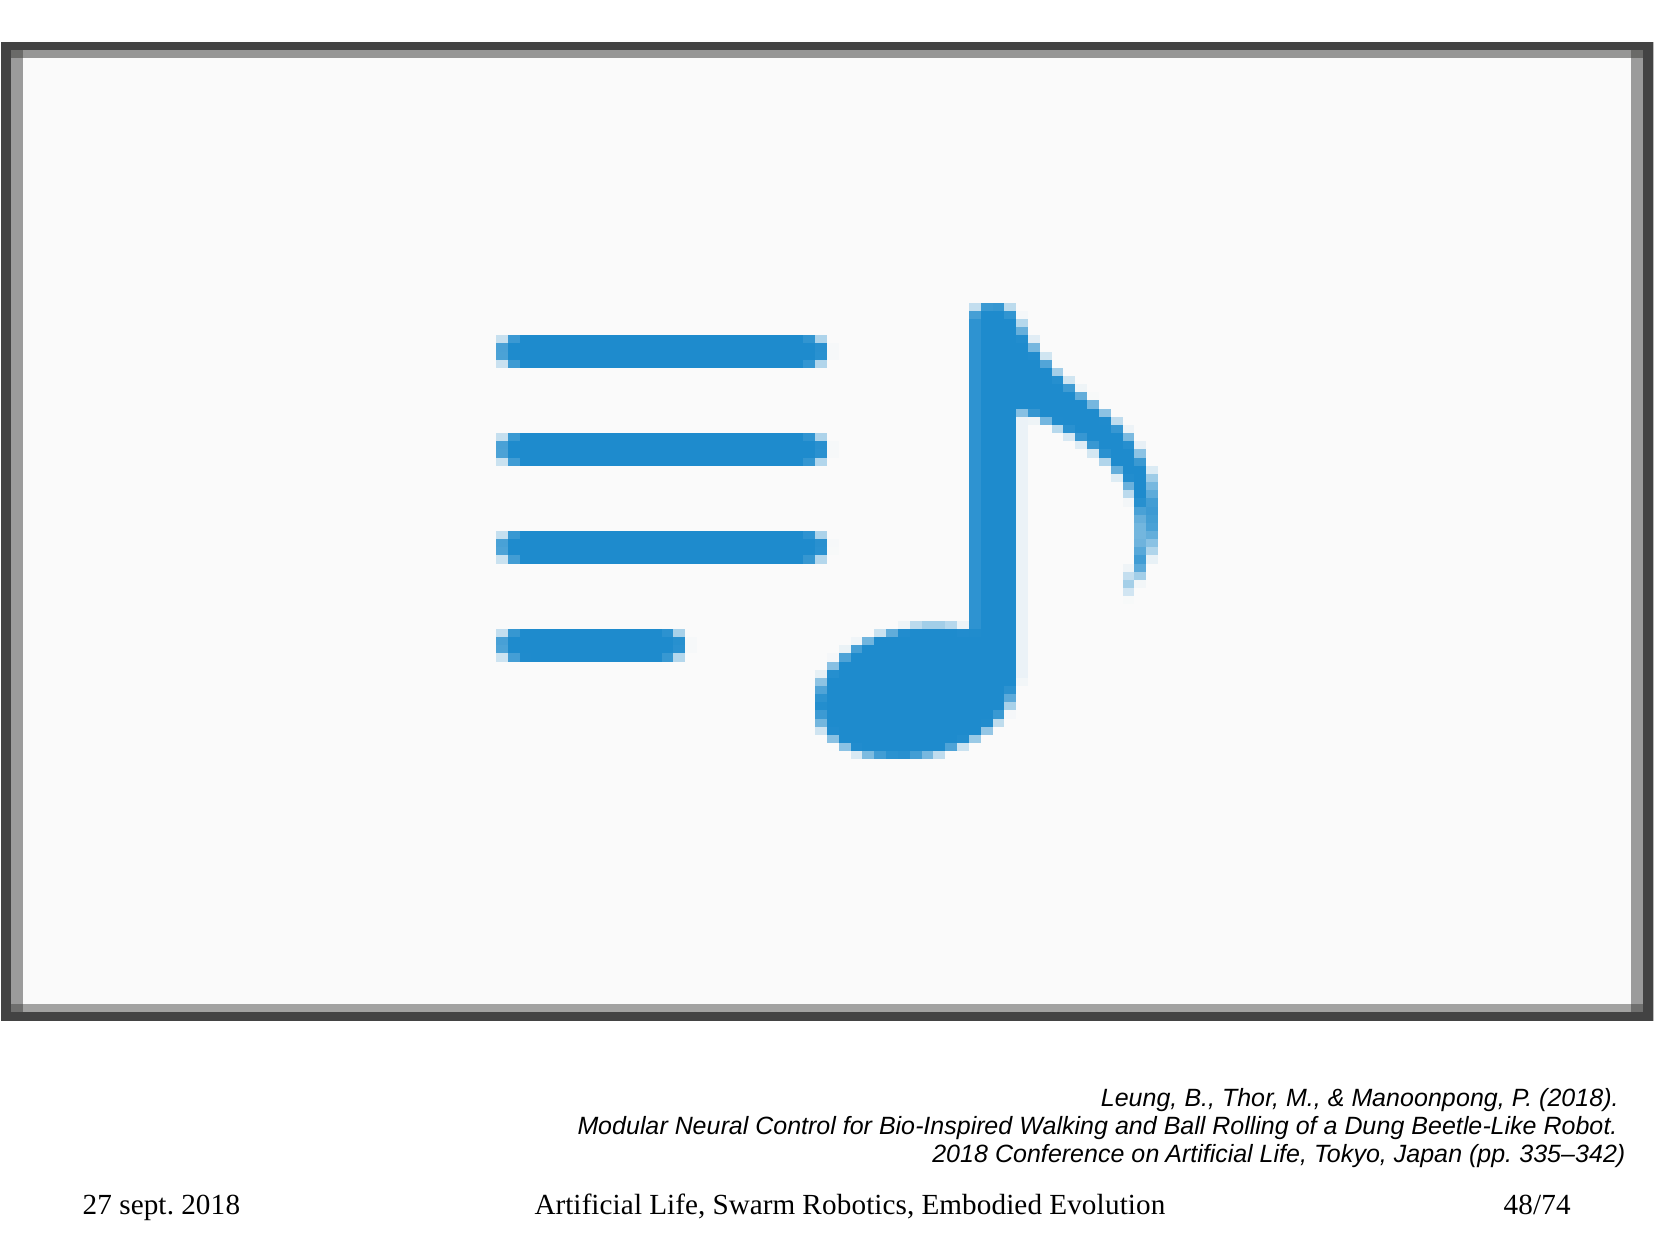

Leung, B., Thor, M., & Manoonpong, P. (2018).
Modular Neural Control for Bio-Inspired Walking and Ball Rolling of a Dung Beetle-Like Robot.
2018 Conference on Artificial Life, Tokyo, Japan (pp. 335–342)
27 sept. 2018
Artificial Life, Swarm Robotics, Embodied Evolution
48